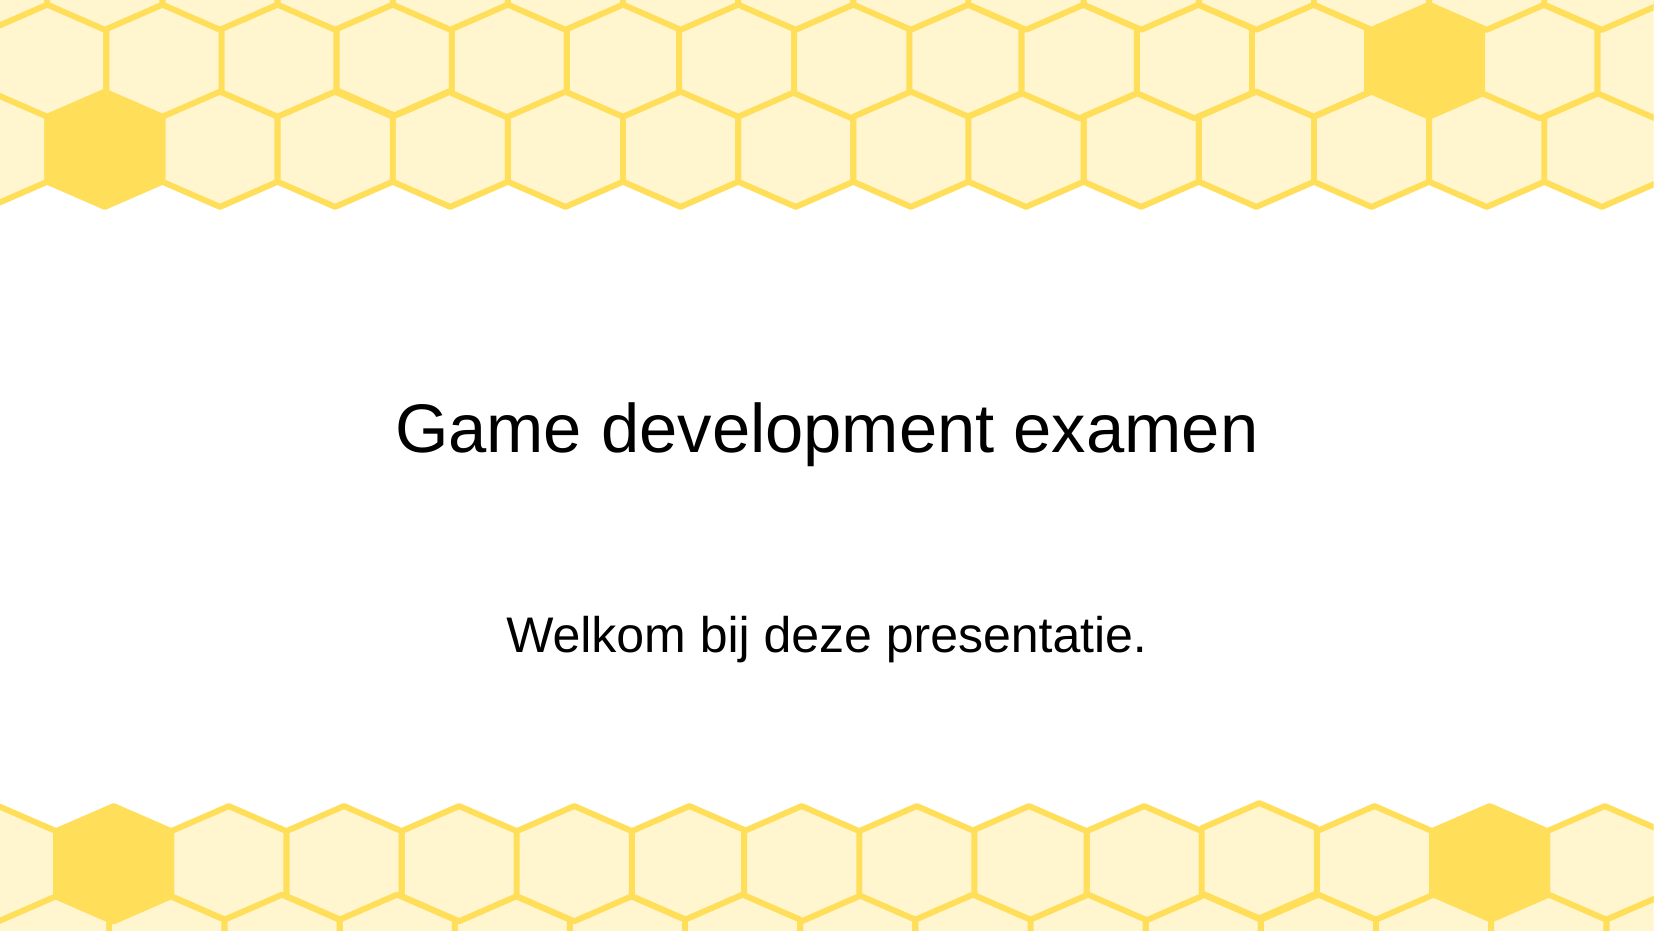

# Game development examen
Welkom bij deze presentatie.